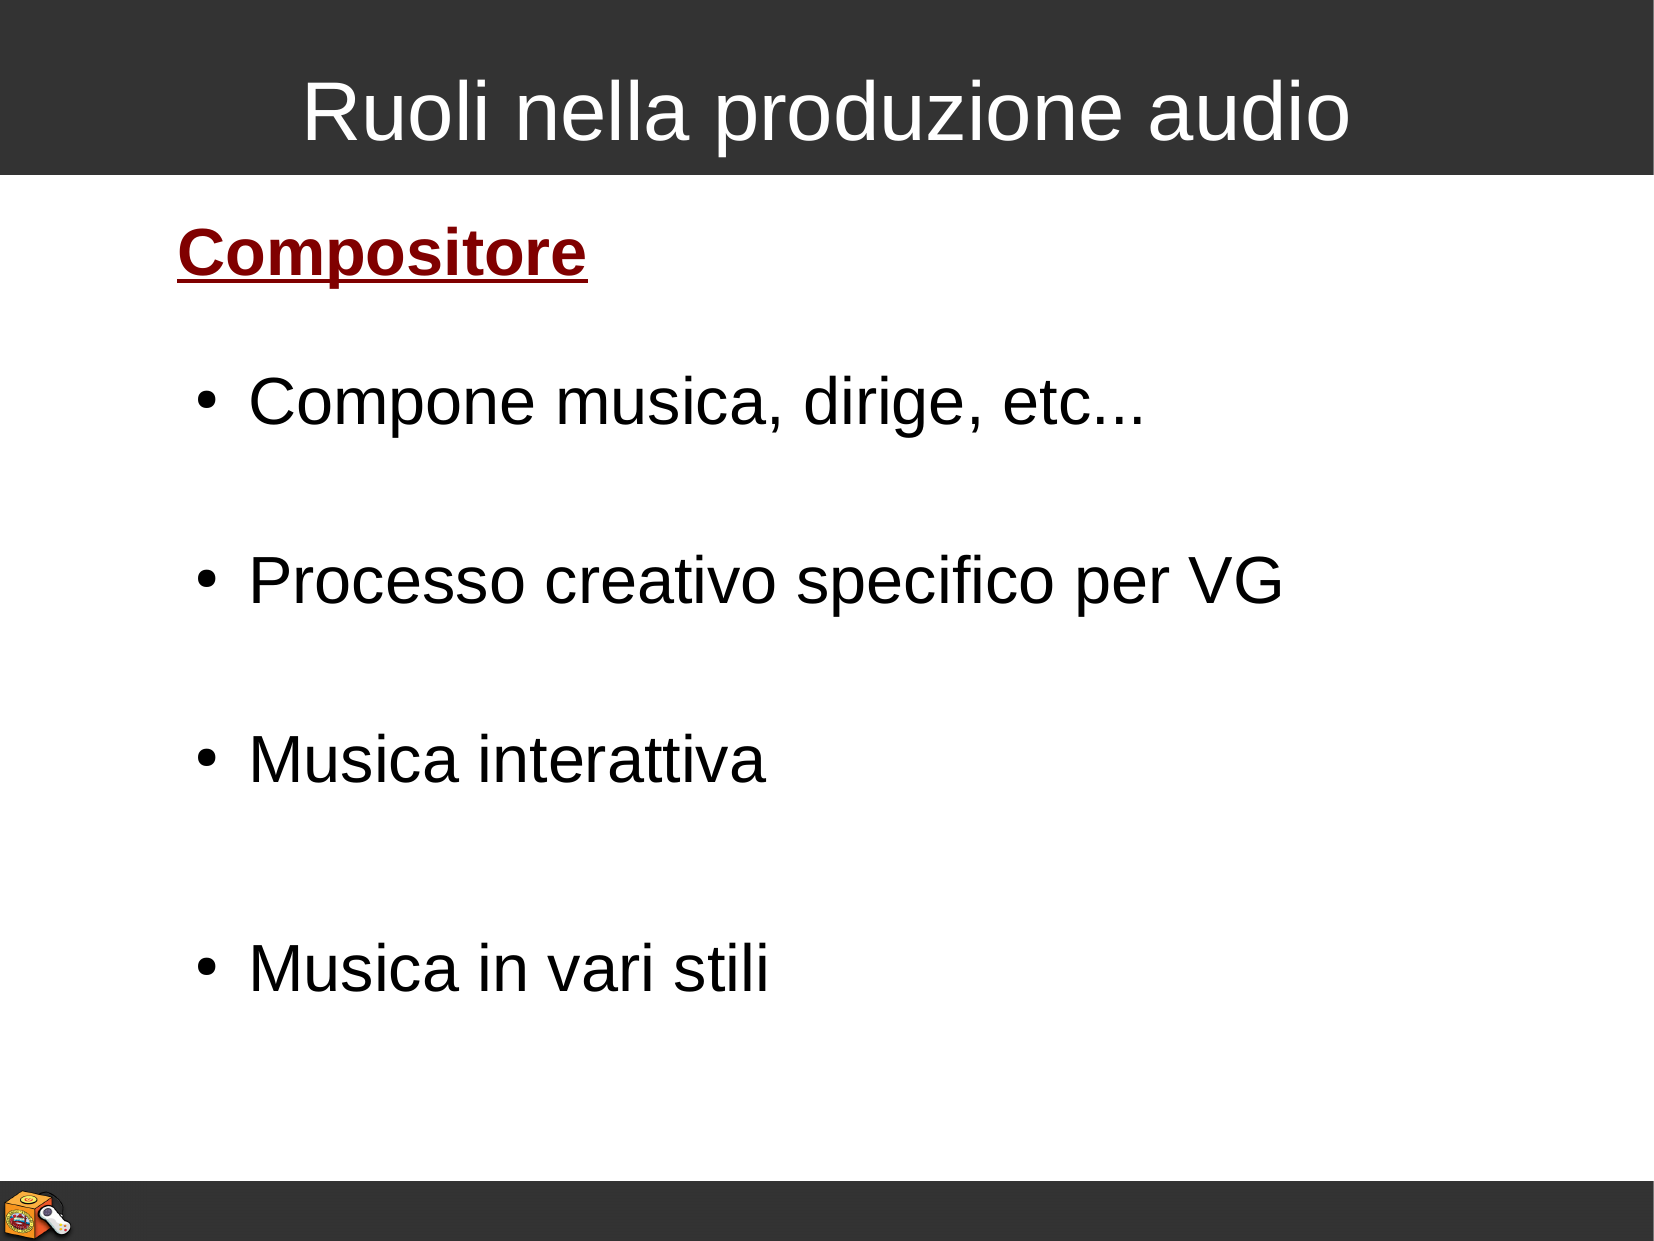

# Ruoli nella produzione audio
Compositore
Compone musica, dirige, etc...
Processo creativo specifico per VG
Musica interattiva
Musica in vari stili